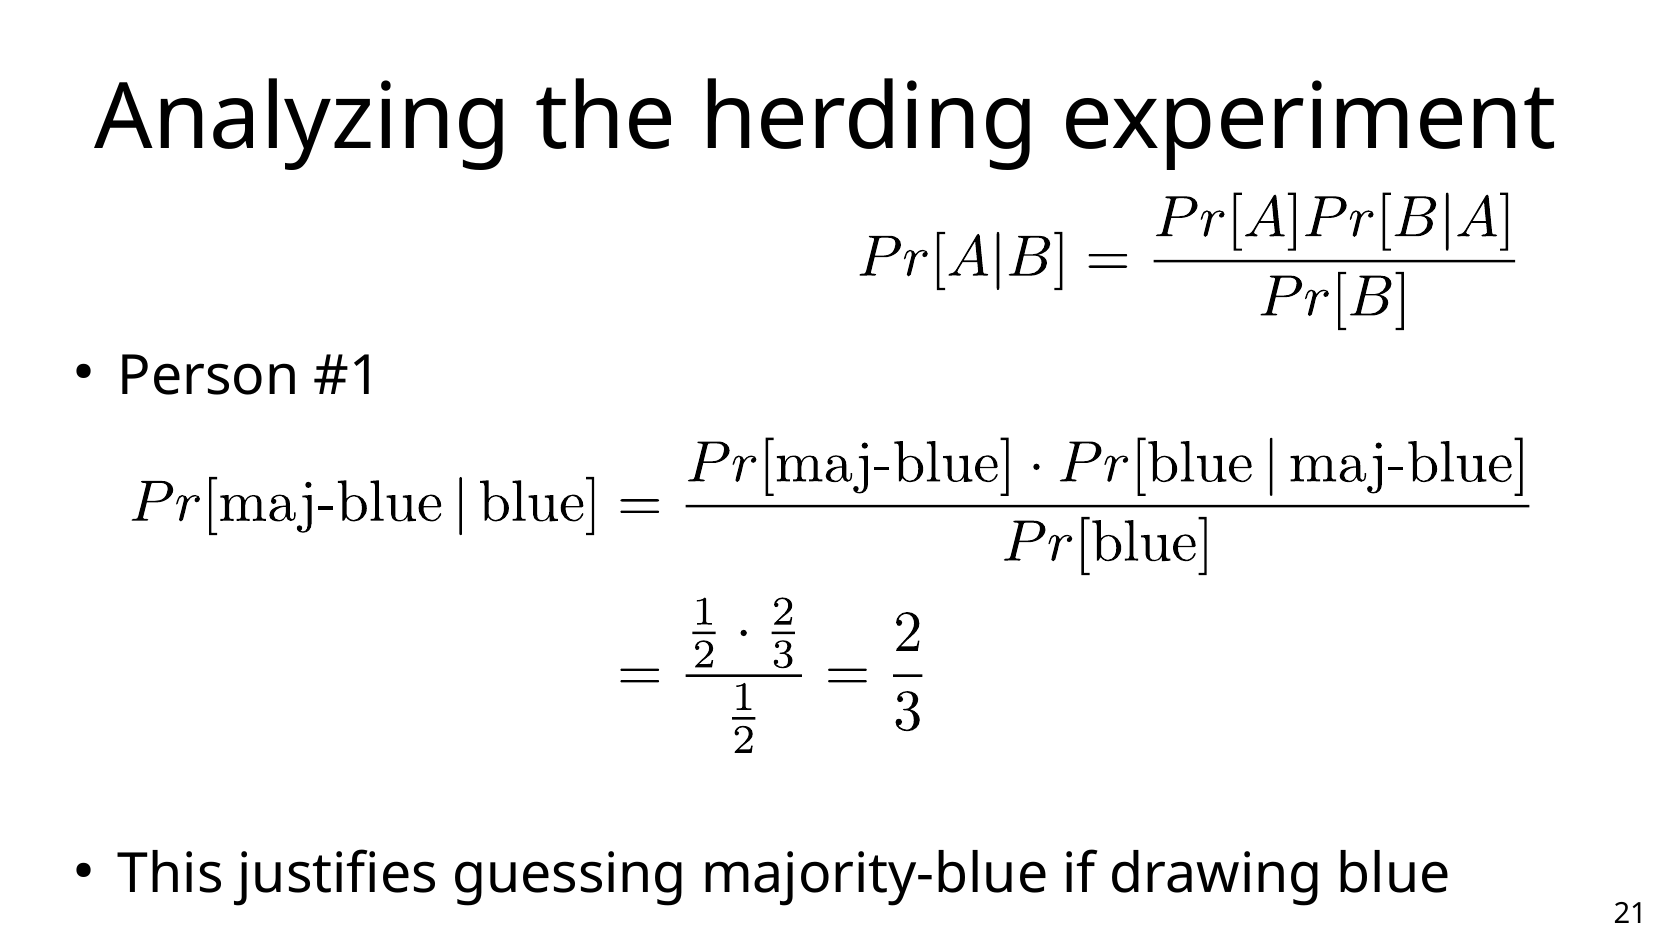

# Analyzing the herding experiment
Person #1
This justifies guessing majority-blue if drawing blue
21